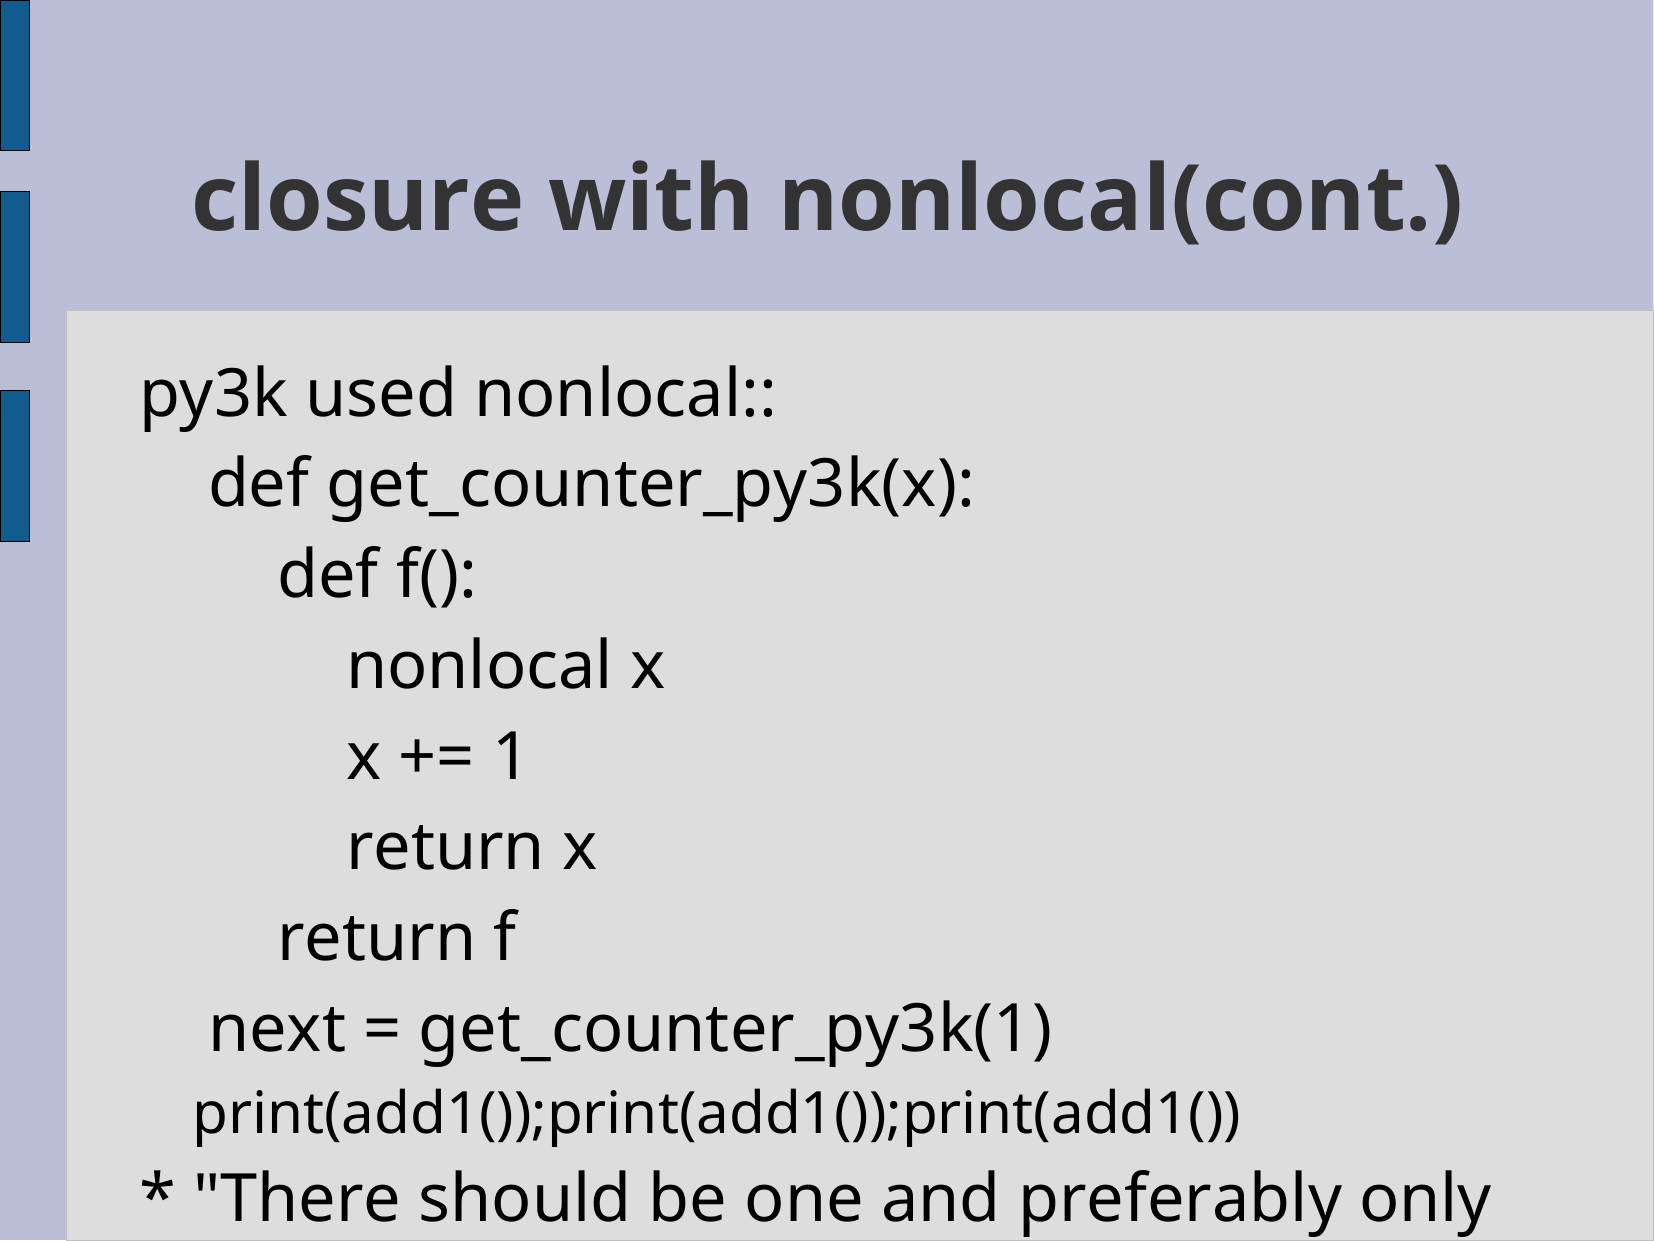

# closure with nonlocal(cont.)
py3k used nonlocal::
 def get_counter_py3k(x):
 def f():
 nonlocal x
 x += 1
 return x
 return f
 next = get_counter_py3k(1) print(add1());print(add1());print(add1())
* "There should be one and preferably only one obvious way to do it".